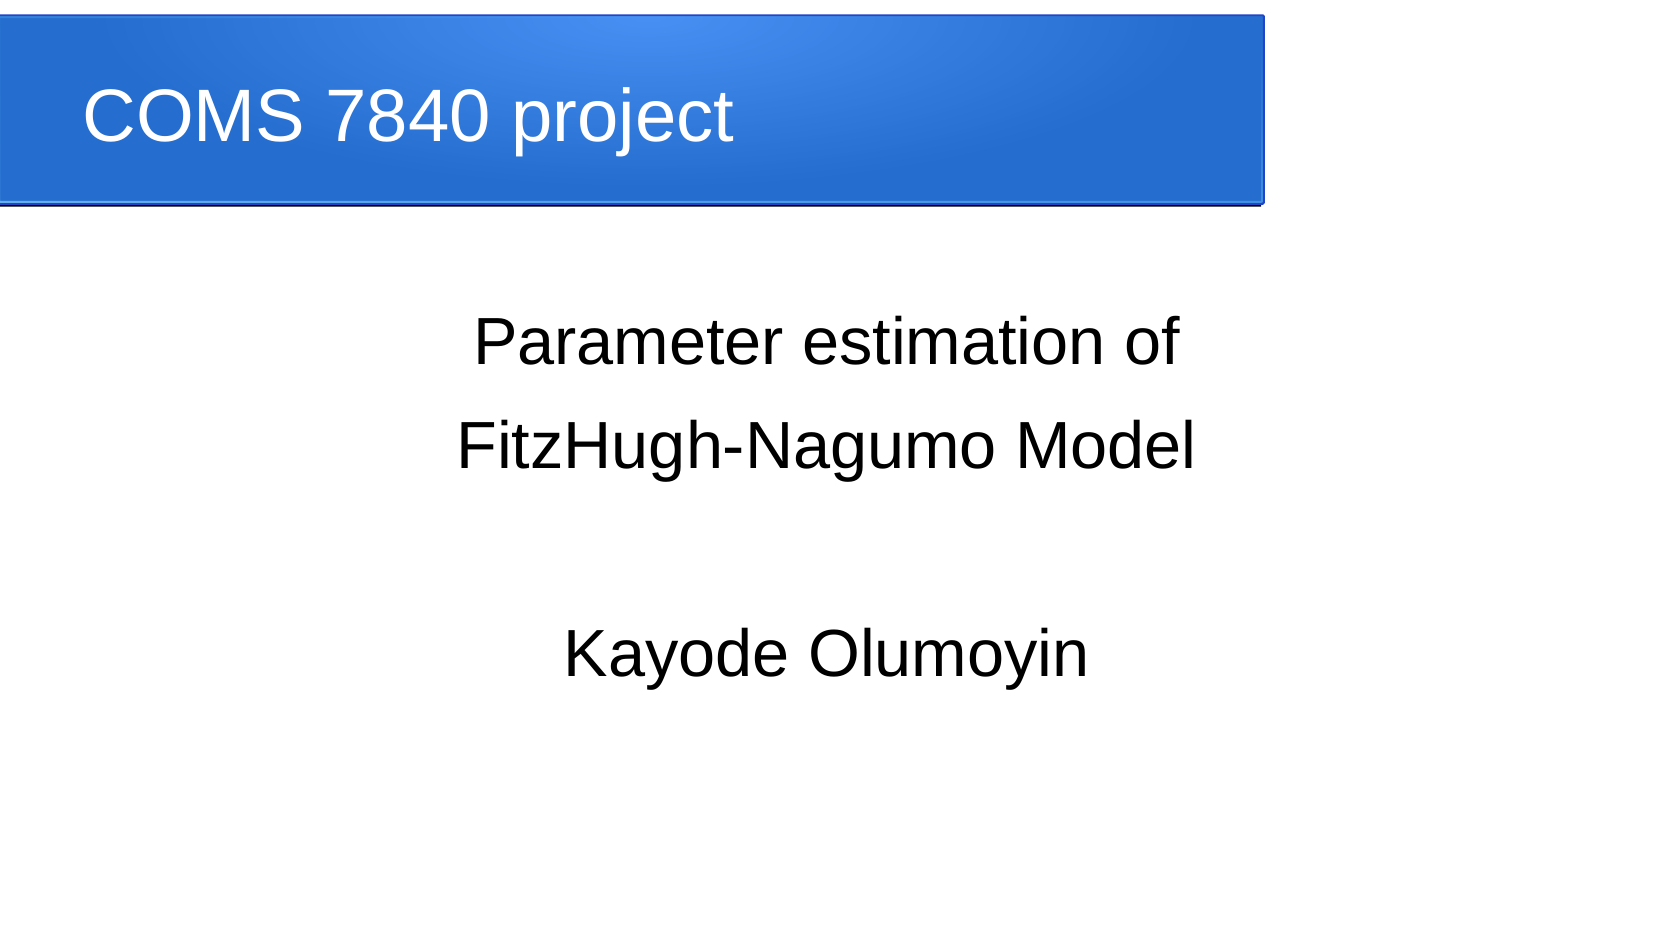

# COMS 7840 project
Parameter estimation of
FitzHugh-Nagumo Model
Kayode Olumoyin